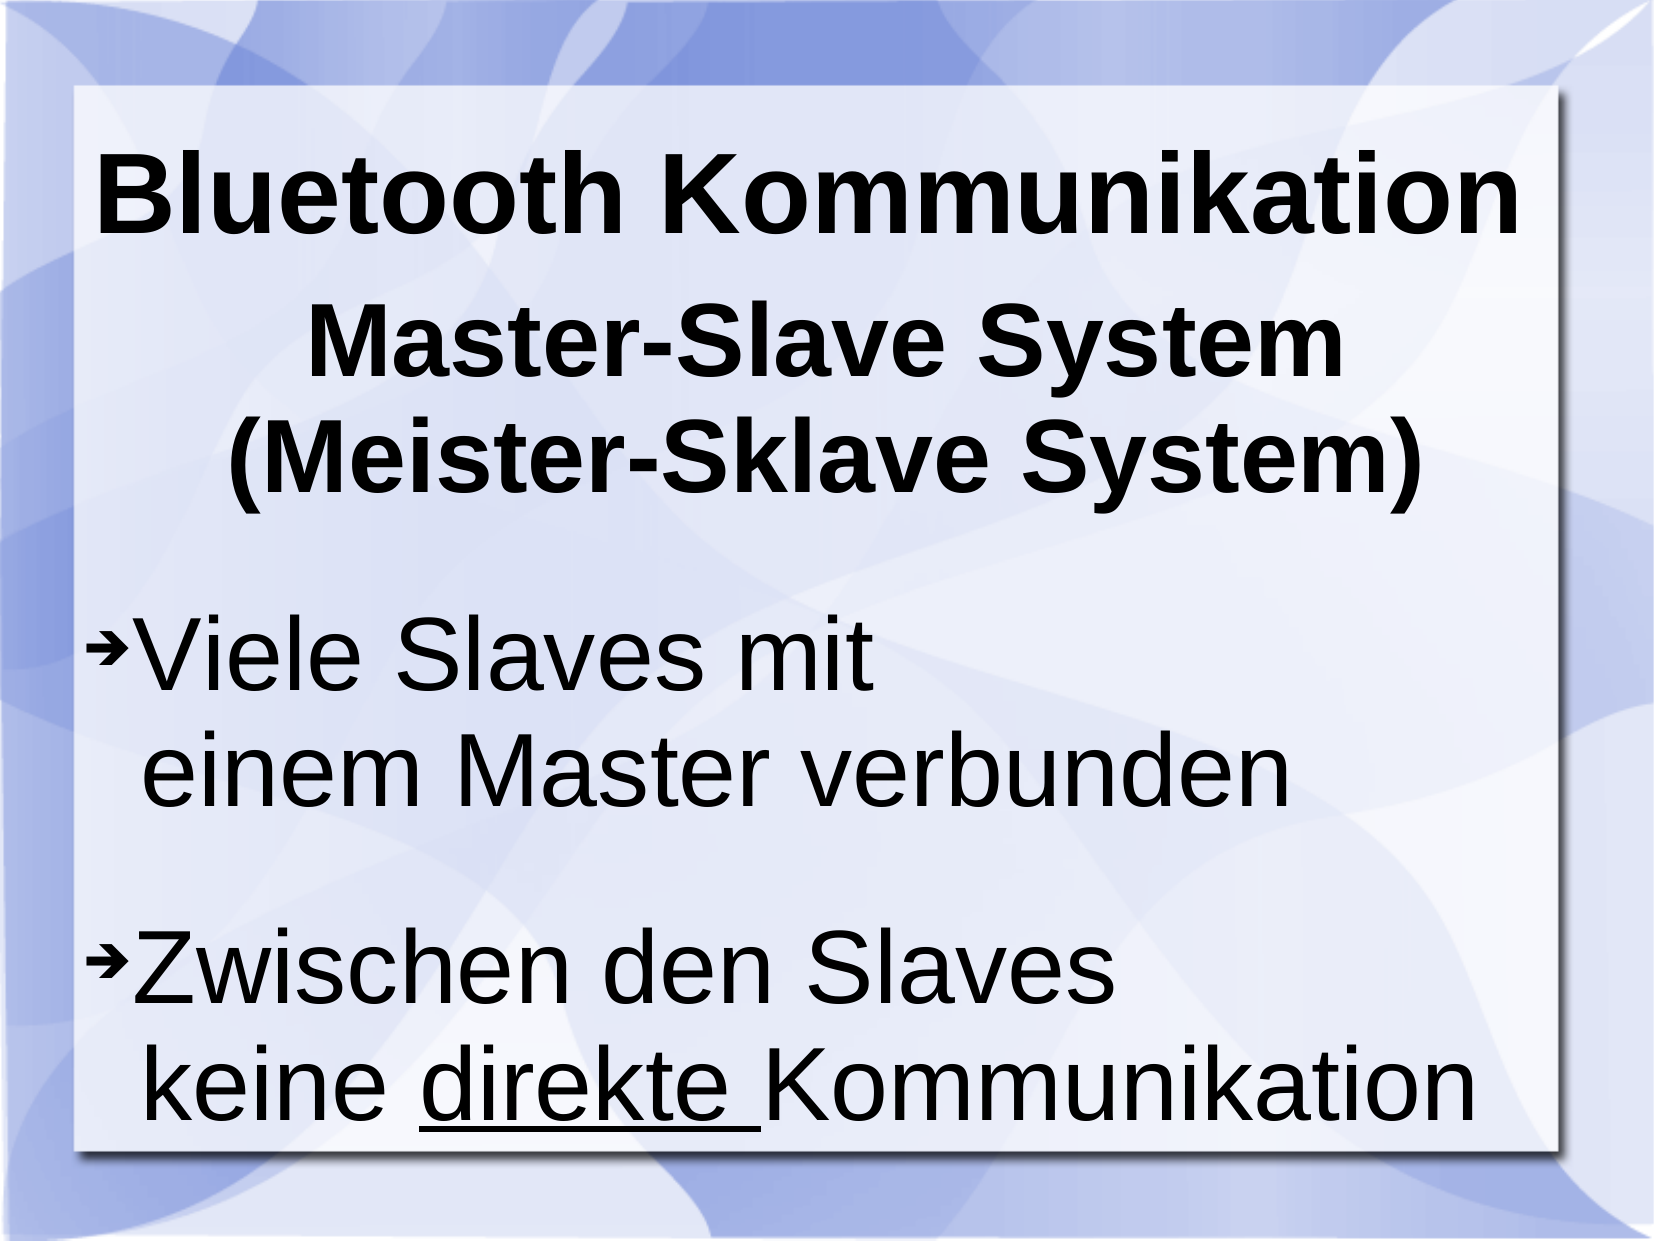

# Bluetooth Kommunikation
Master-Slave System
(Meister-Sklave System)
Viele Slaves mit
 einem Master verbunden
Zwischen den Slaves
 keine direkte Kommunikation